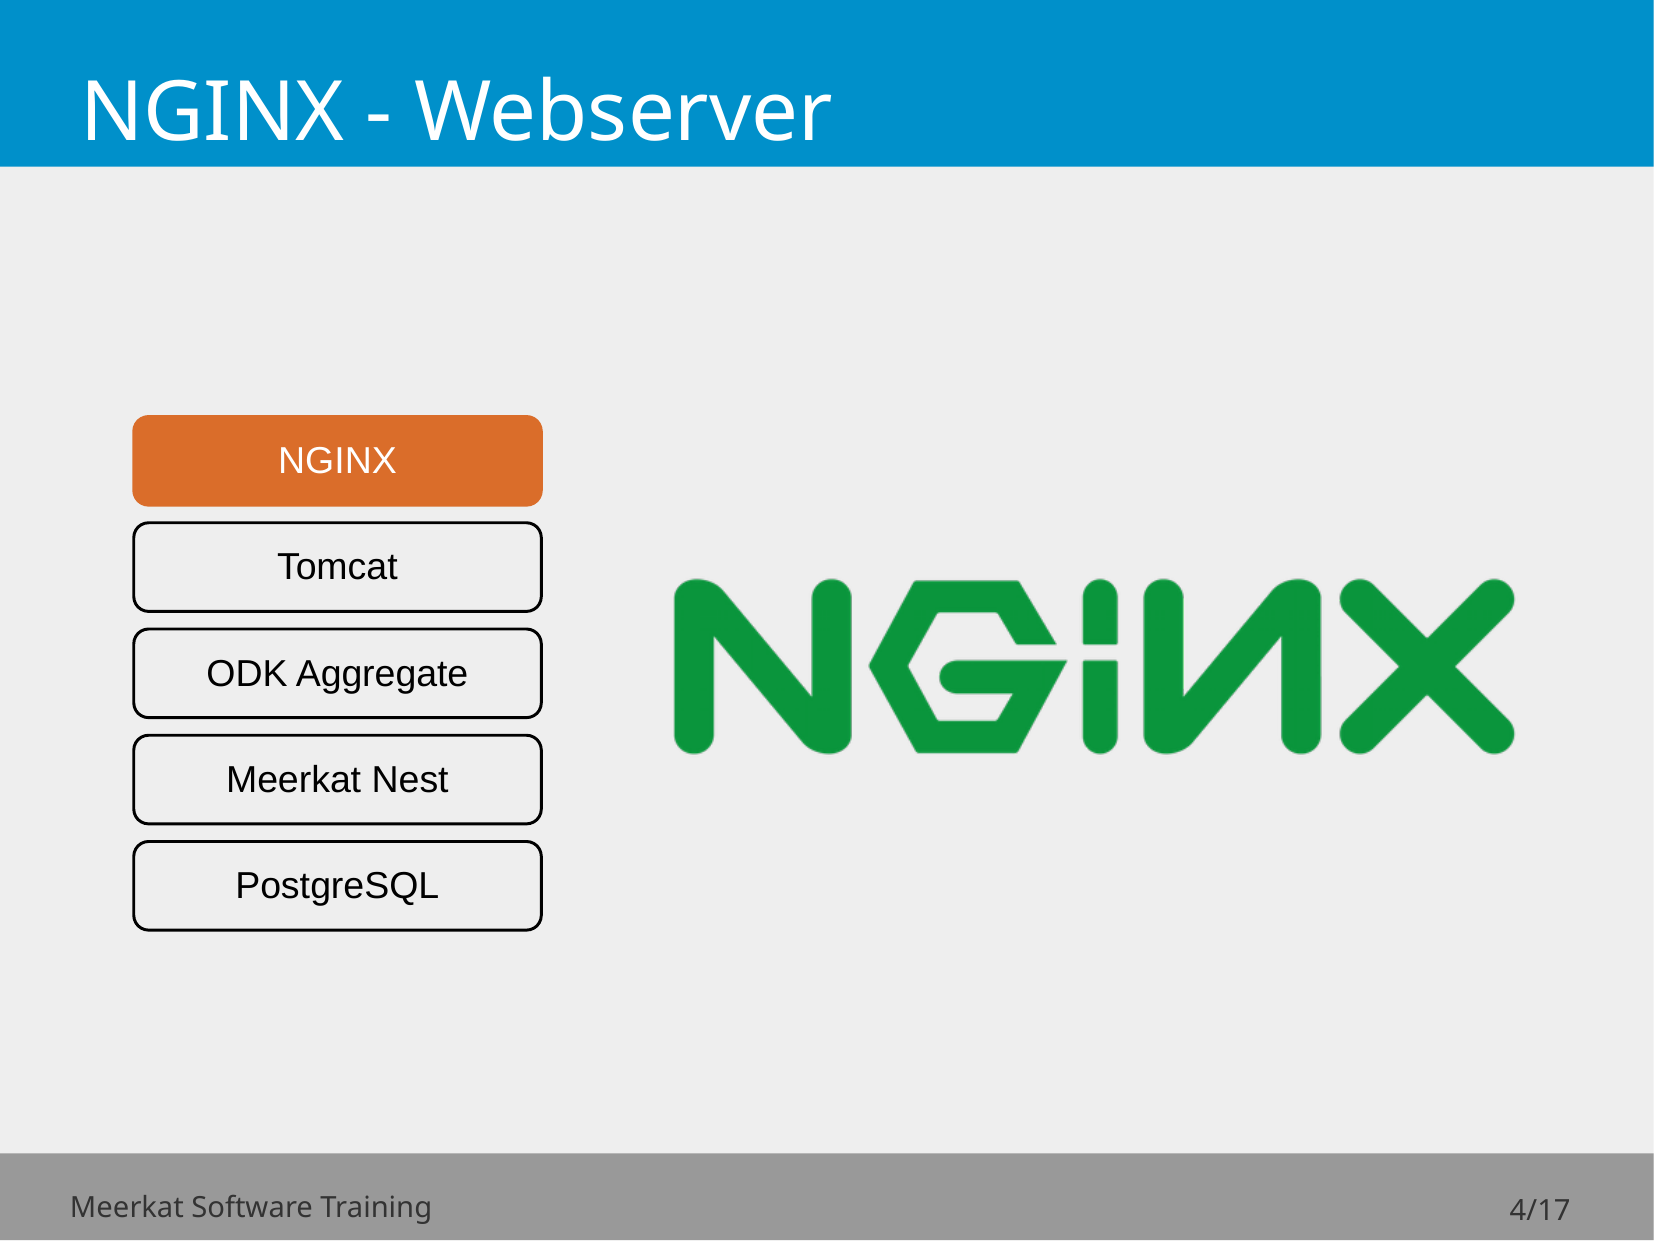

NGINX - Webserver
NGINX
Tomcat
ODK Aggregate
Meerkat Nest
PostgreSQL
4